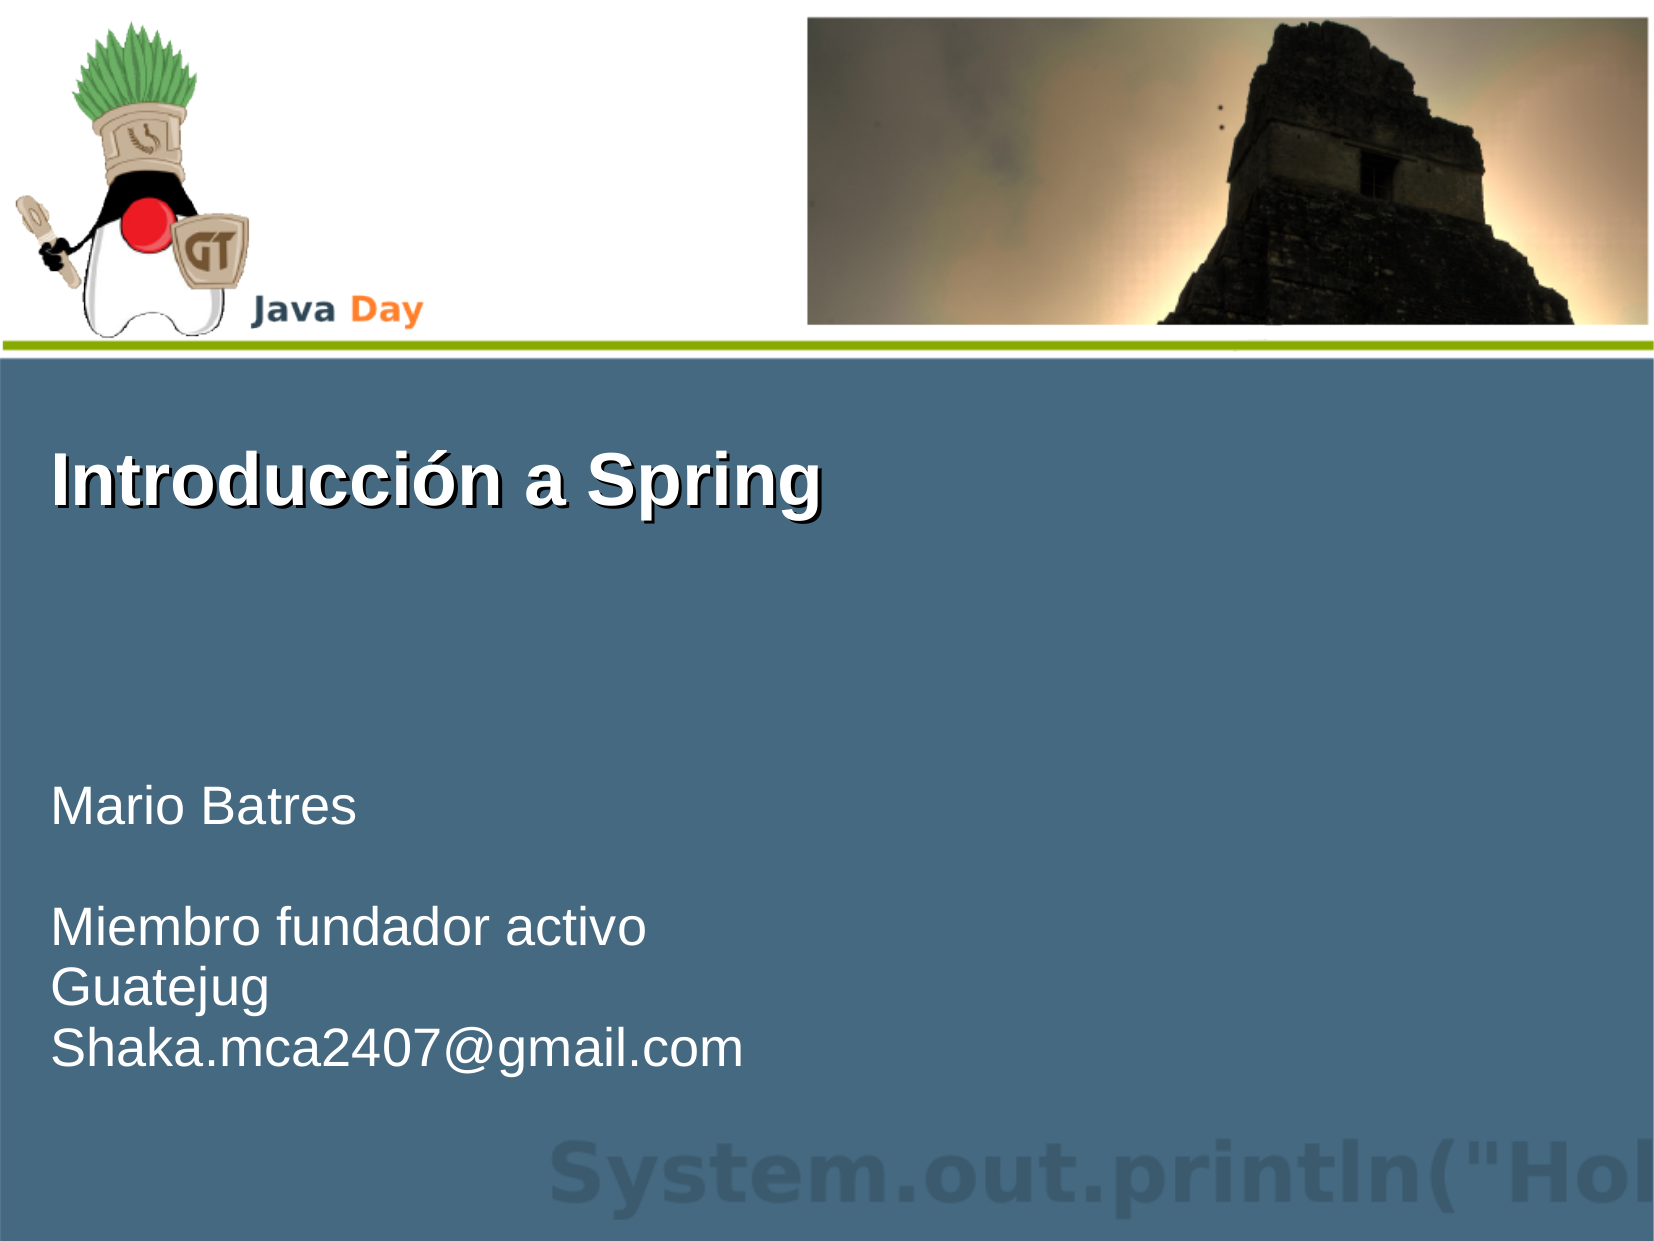

Introducción a Spring
Mario Batres
Miembro fundador activo
Guatejug
Shaka.mca2407@gmail.com